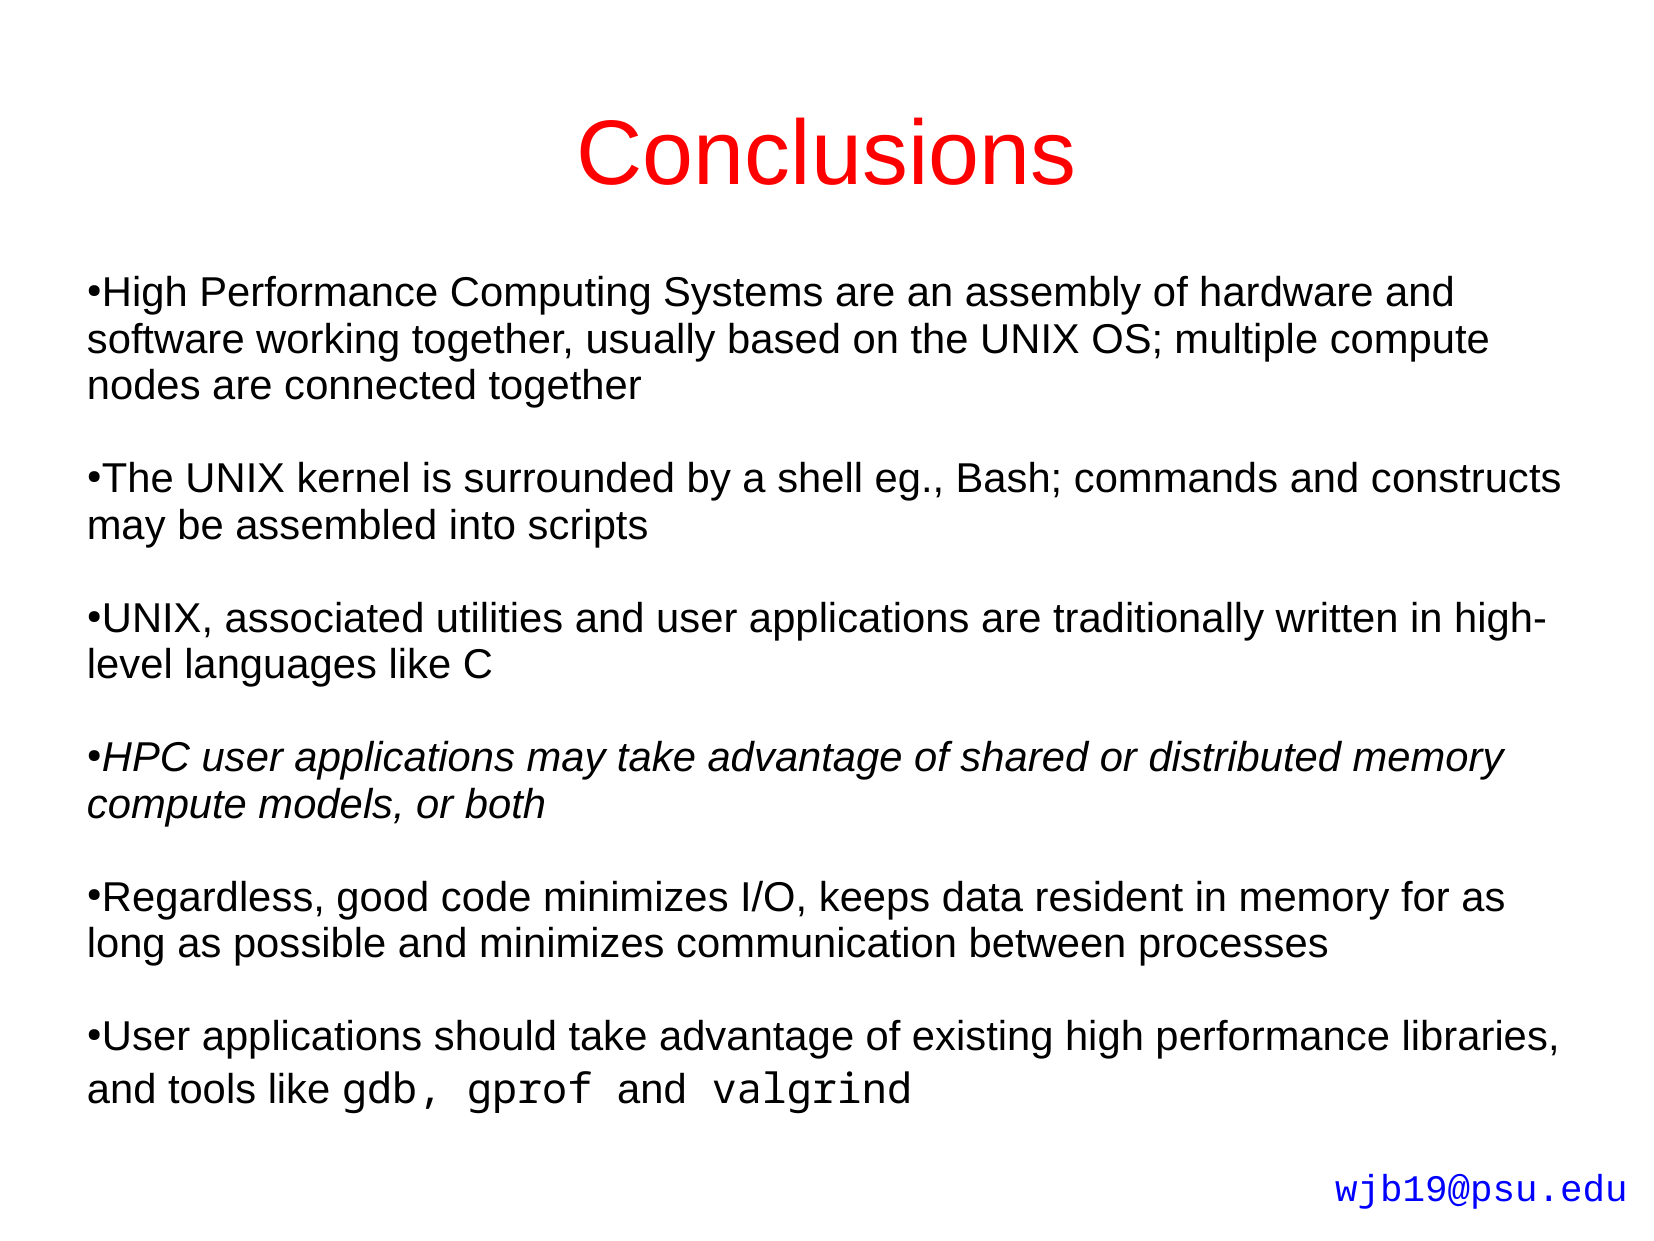

# Conclusions
High Performance Computing Systems are an assembly of hardware and software working together, usually based on the UNIX OS; multiple compute nodes are connected together
The UNIX kernel is surrounded by a shell eg., Bash; commands and constructs may be assembled into scripts
UNIX, associated utilities and user applications are traditionally written in high-level languages like C
HPC user applications may take advantage of shared or distributed memory compute models, or both
Regardless, good code minimizes I/O, keeps data resident in memory for as long as possible and minimizes communication between processes
User applications should take advantage of existing high performance libraries, and tools like gdb, gprof and valgrind
wjb19@psu.edu